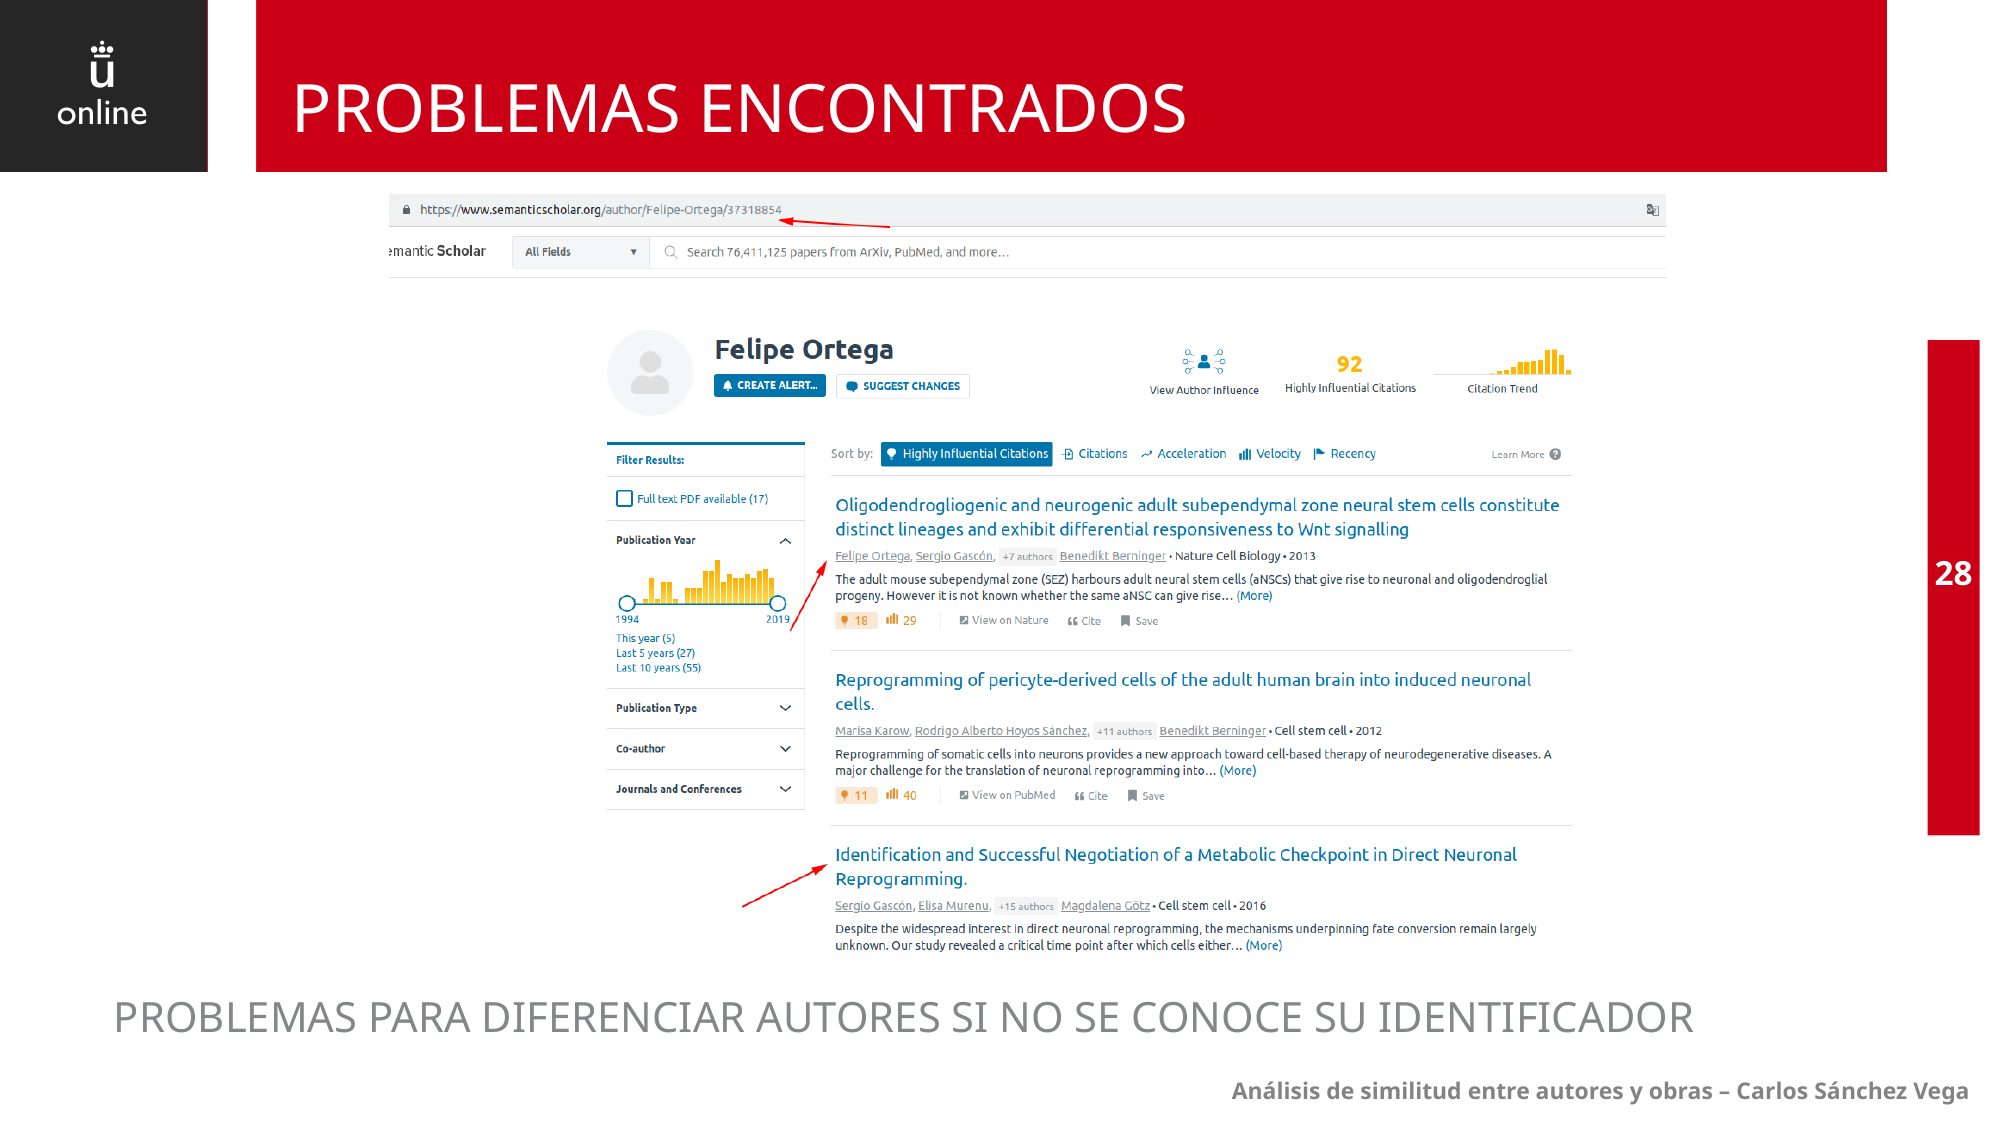

# PROBLEMAS ENCONTRADOS
Problemas para diferenciar autores si no se conoce su identificador
Análisis de similitud entre autores y obras – Carlos Sánchez Vega